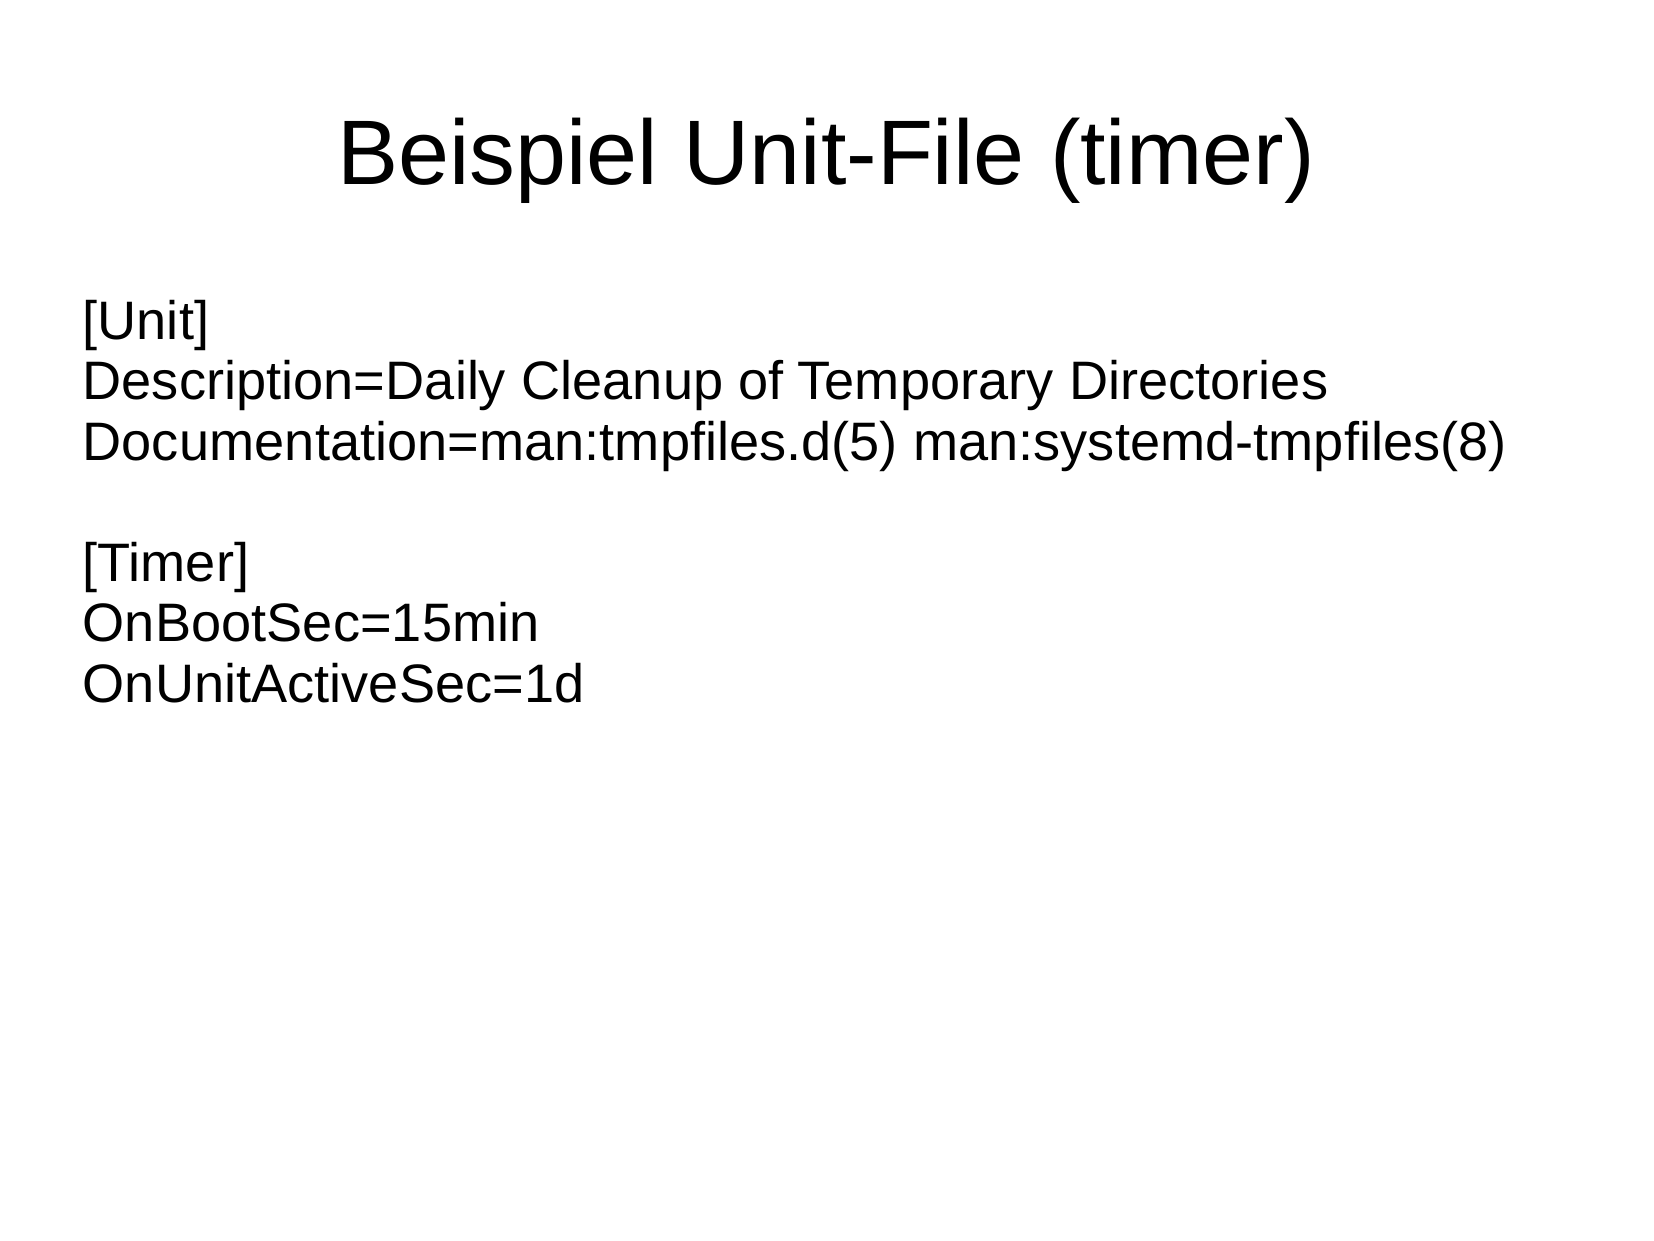

# Beispiel Unit-File (timer)
[Unit]
Description=Daily Cleanup of Temporary Directories
Documentation=man:tmpfiles.d(5) man:systemd-tmpfiles(8)
[Timer]
OnBootSec=15min
OnUnitActiveSec=1d